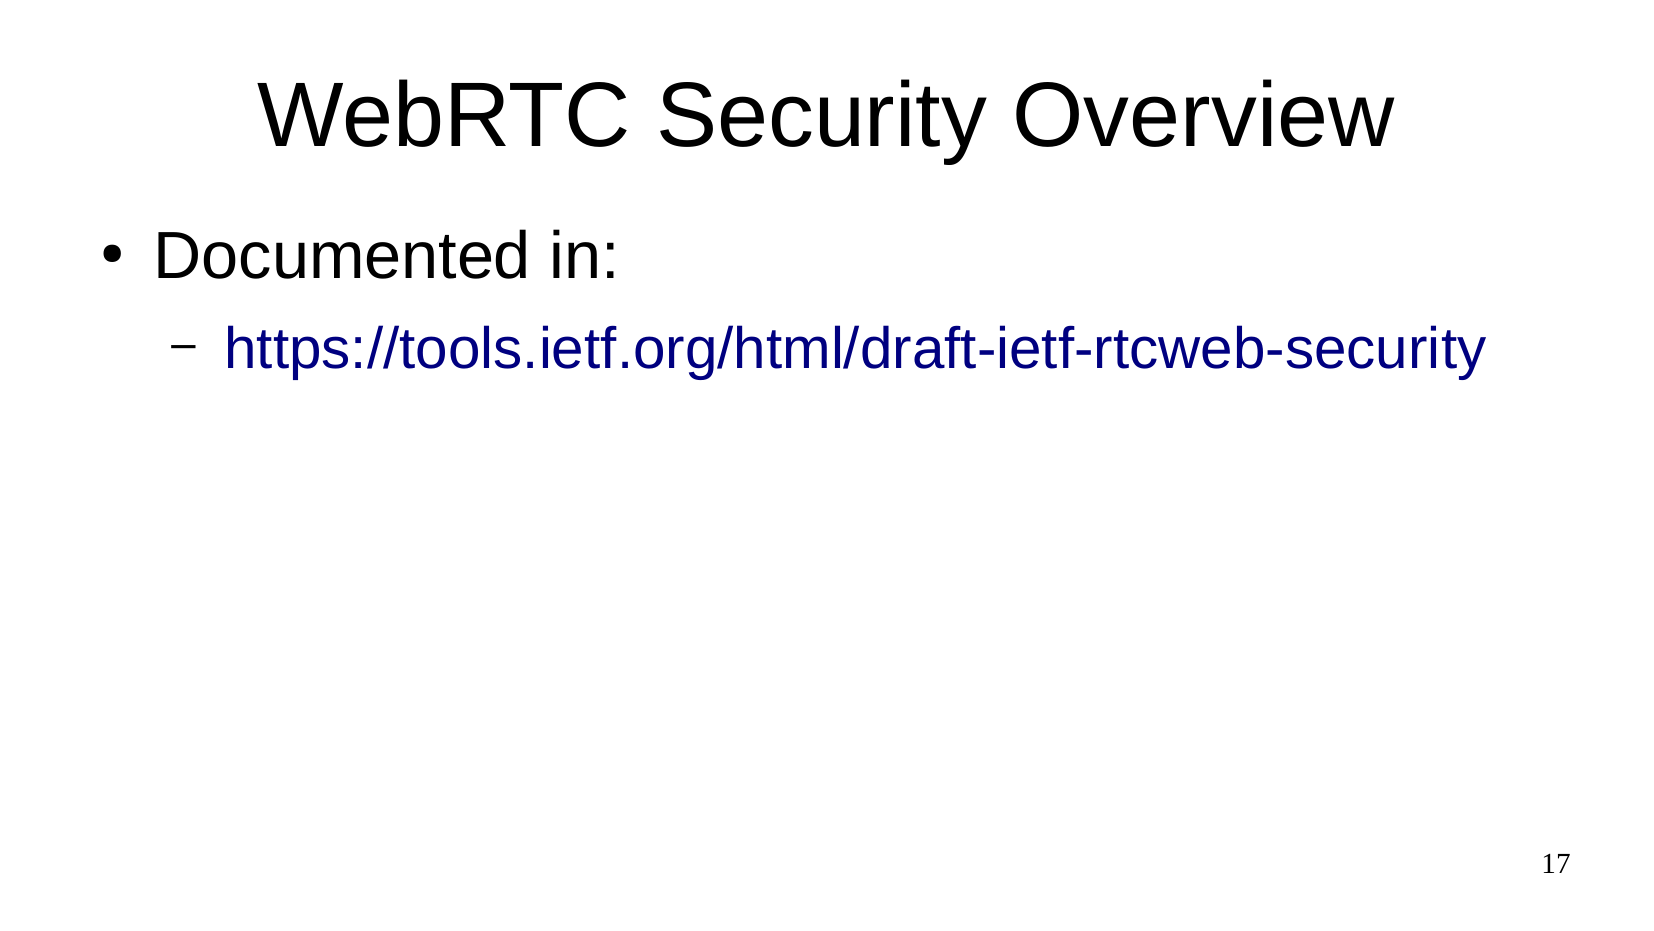

# WebRTC Security Overview
Documented in:
https://tools.ietf.org/html/draft-ietf-rtcweb-security
17